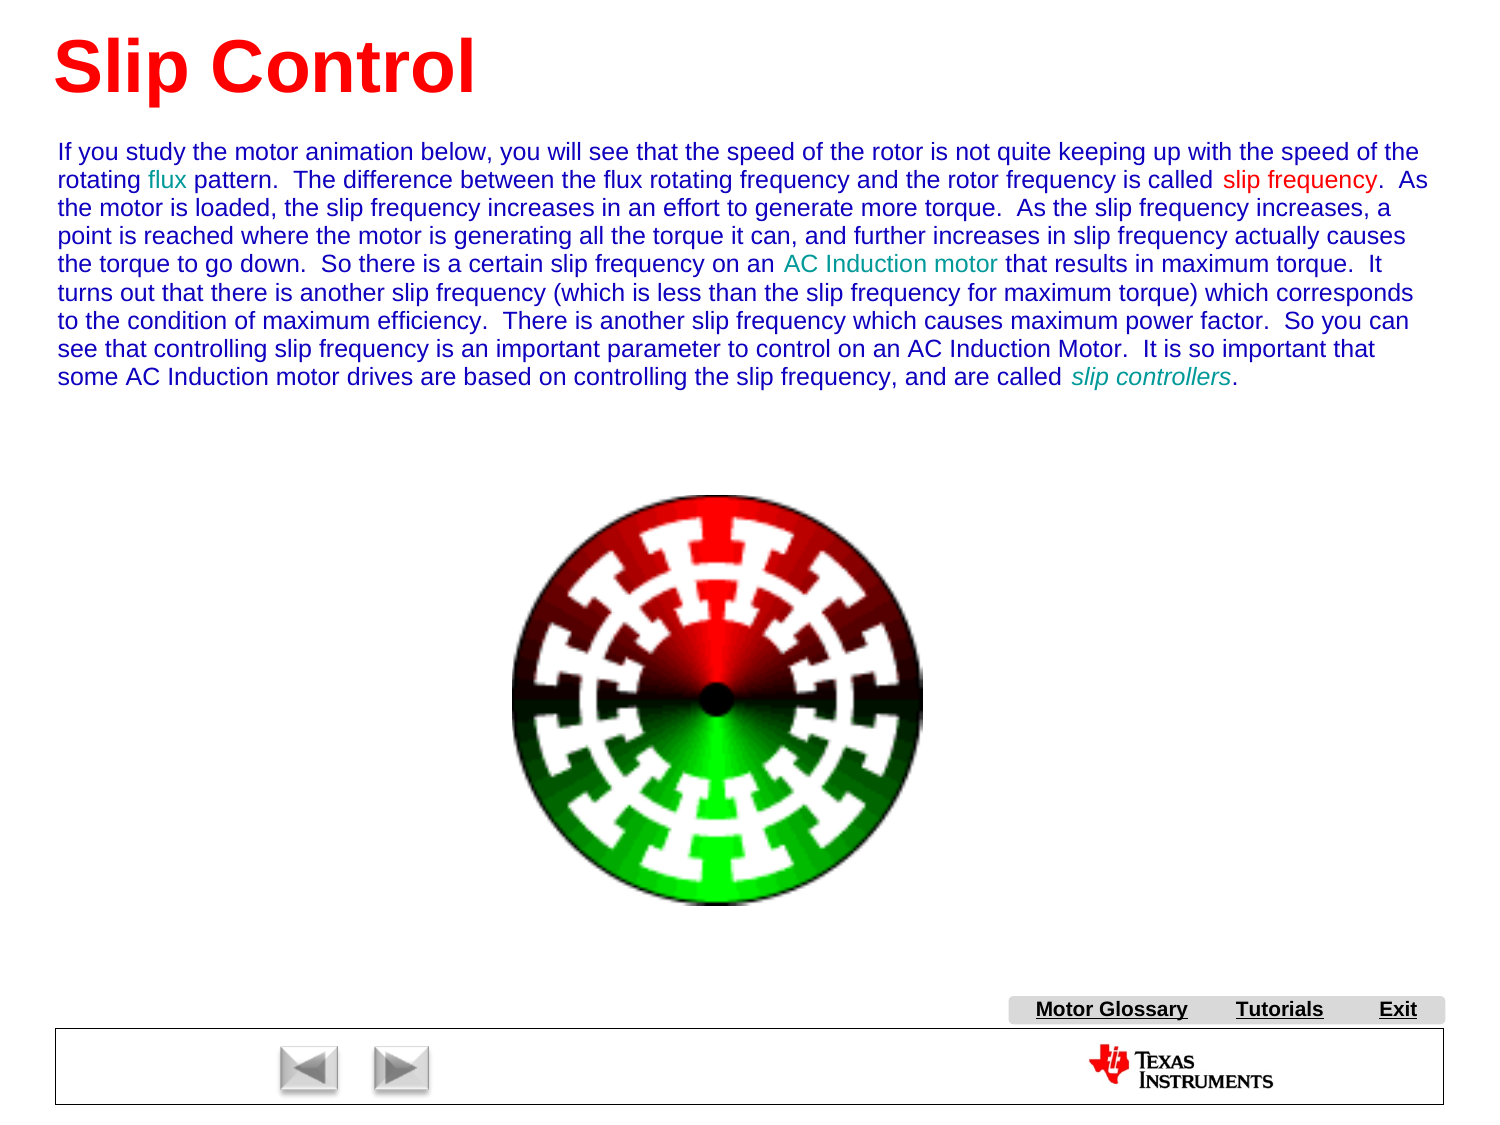

# Slip Control
If you study the motor animation below, you will see that the speed of the rotor is not quite keeping up with the speed of the rotating flux pattern. The difference between the flux rotating frequency and the rotor frequency is called slip frequency. As the motor is loaded, the slip frequency increases in an effort to generate more torque. As the slip frequency increases, a point is reached where the motor is generating all the torque it can, and further increases in slip frequency actually causes the torque to go down. So there is a certain slip frequency on an AC Induction motor that results in maximum torque. It turns out that there is another slip frequency (which is less than the slip frequency for maximum torque) which corresponds to the condition of maximum efficiency. There is another slip frequency which causes maximum power factor. So you can see that controlling slip frequency is an important parameter to control on an AC Induction Motor. It is so important that some AC Induction motor drives are based on controlling the slip frequency, and are called slip controllers.